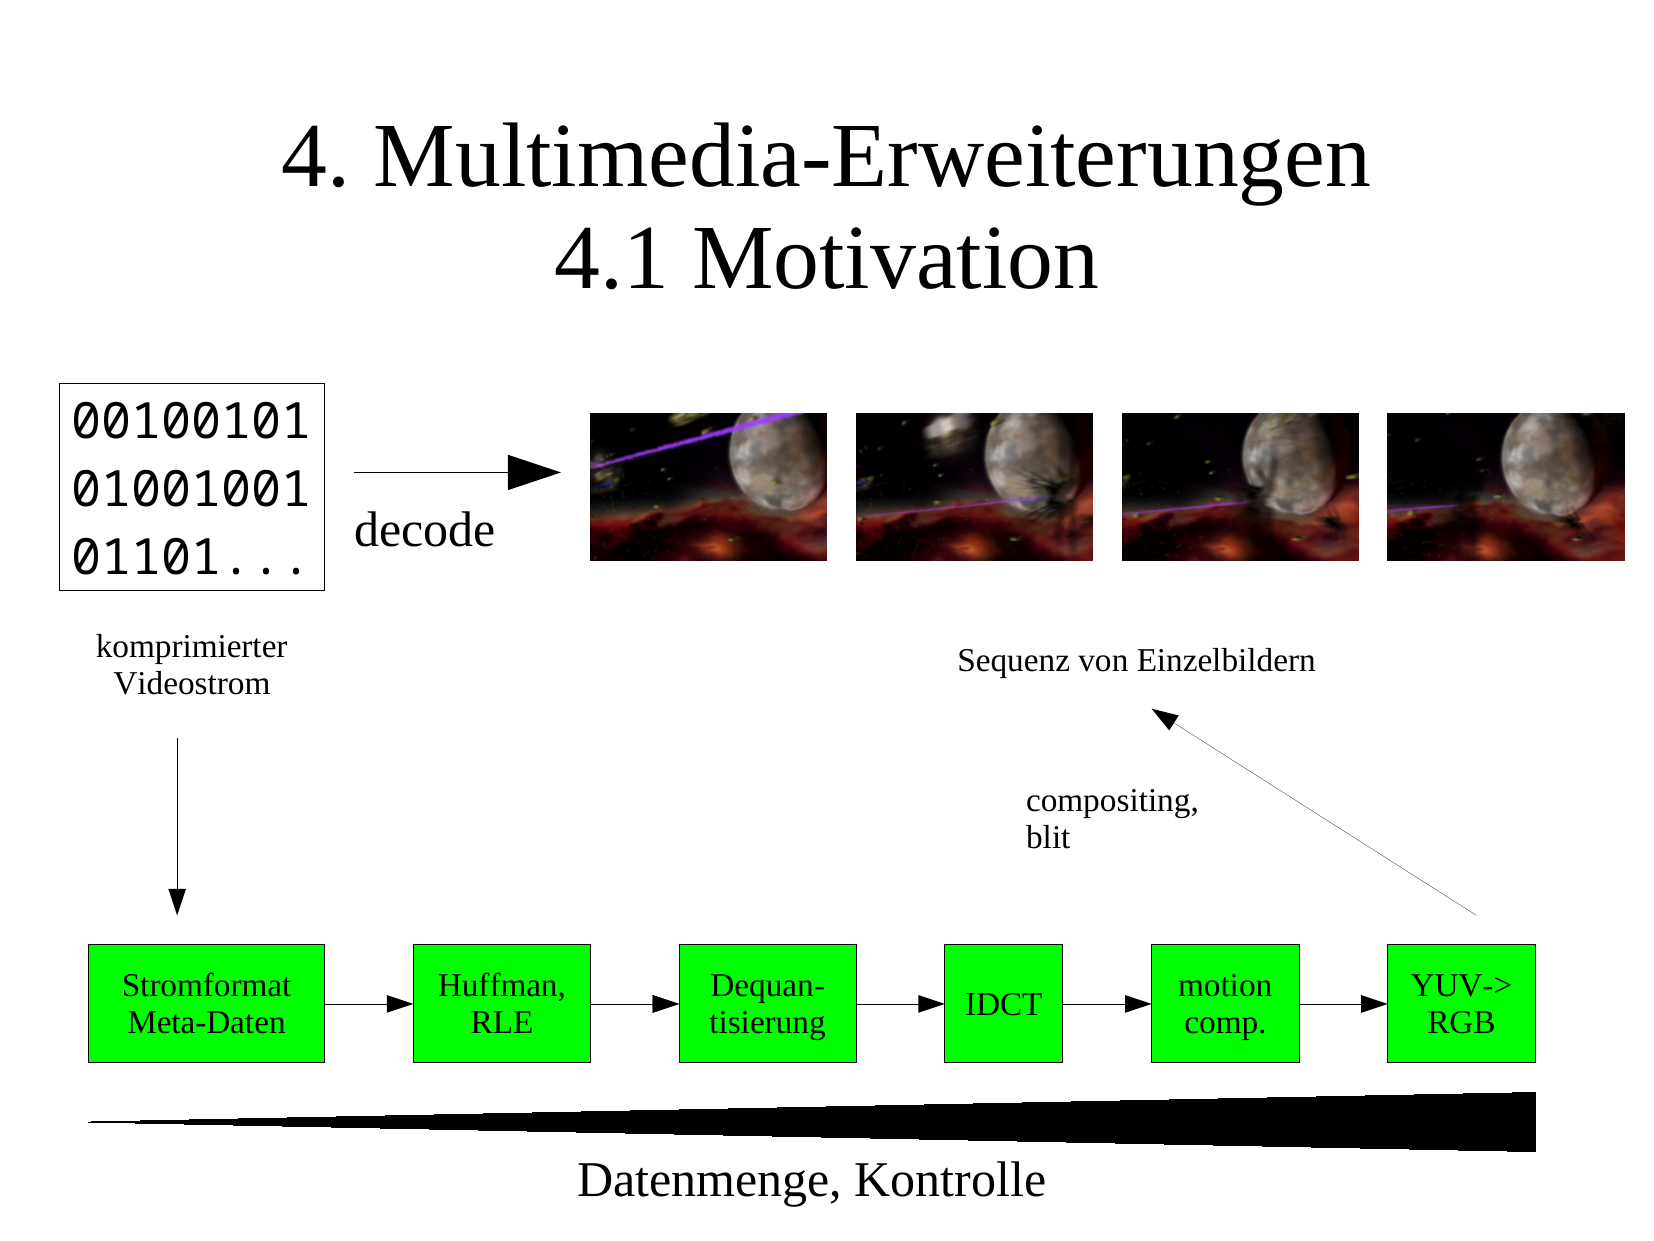

# 4. Multimedia-Erweiterungen 4.1 Motivation
00100101
01001001
01101...
decode
komprimierter
Videostrom
Sequenz von Einzelbildern
compositing,
blit
Stromformat
Meta-Daten
Huffman,
RLE
Dequan-
tisierung
IDCT
motion
comp.
YUV->
RGB
Datenmenge, Kontrolle